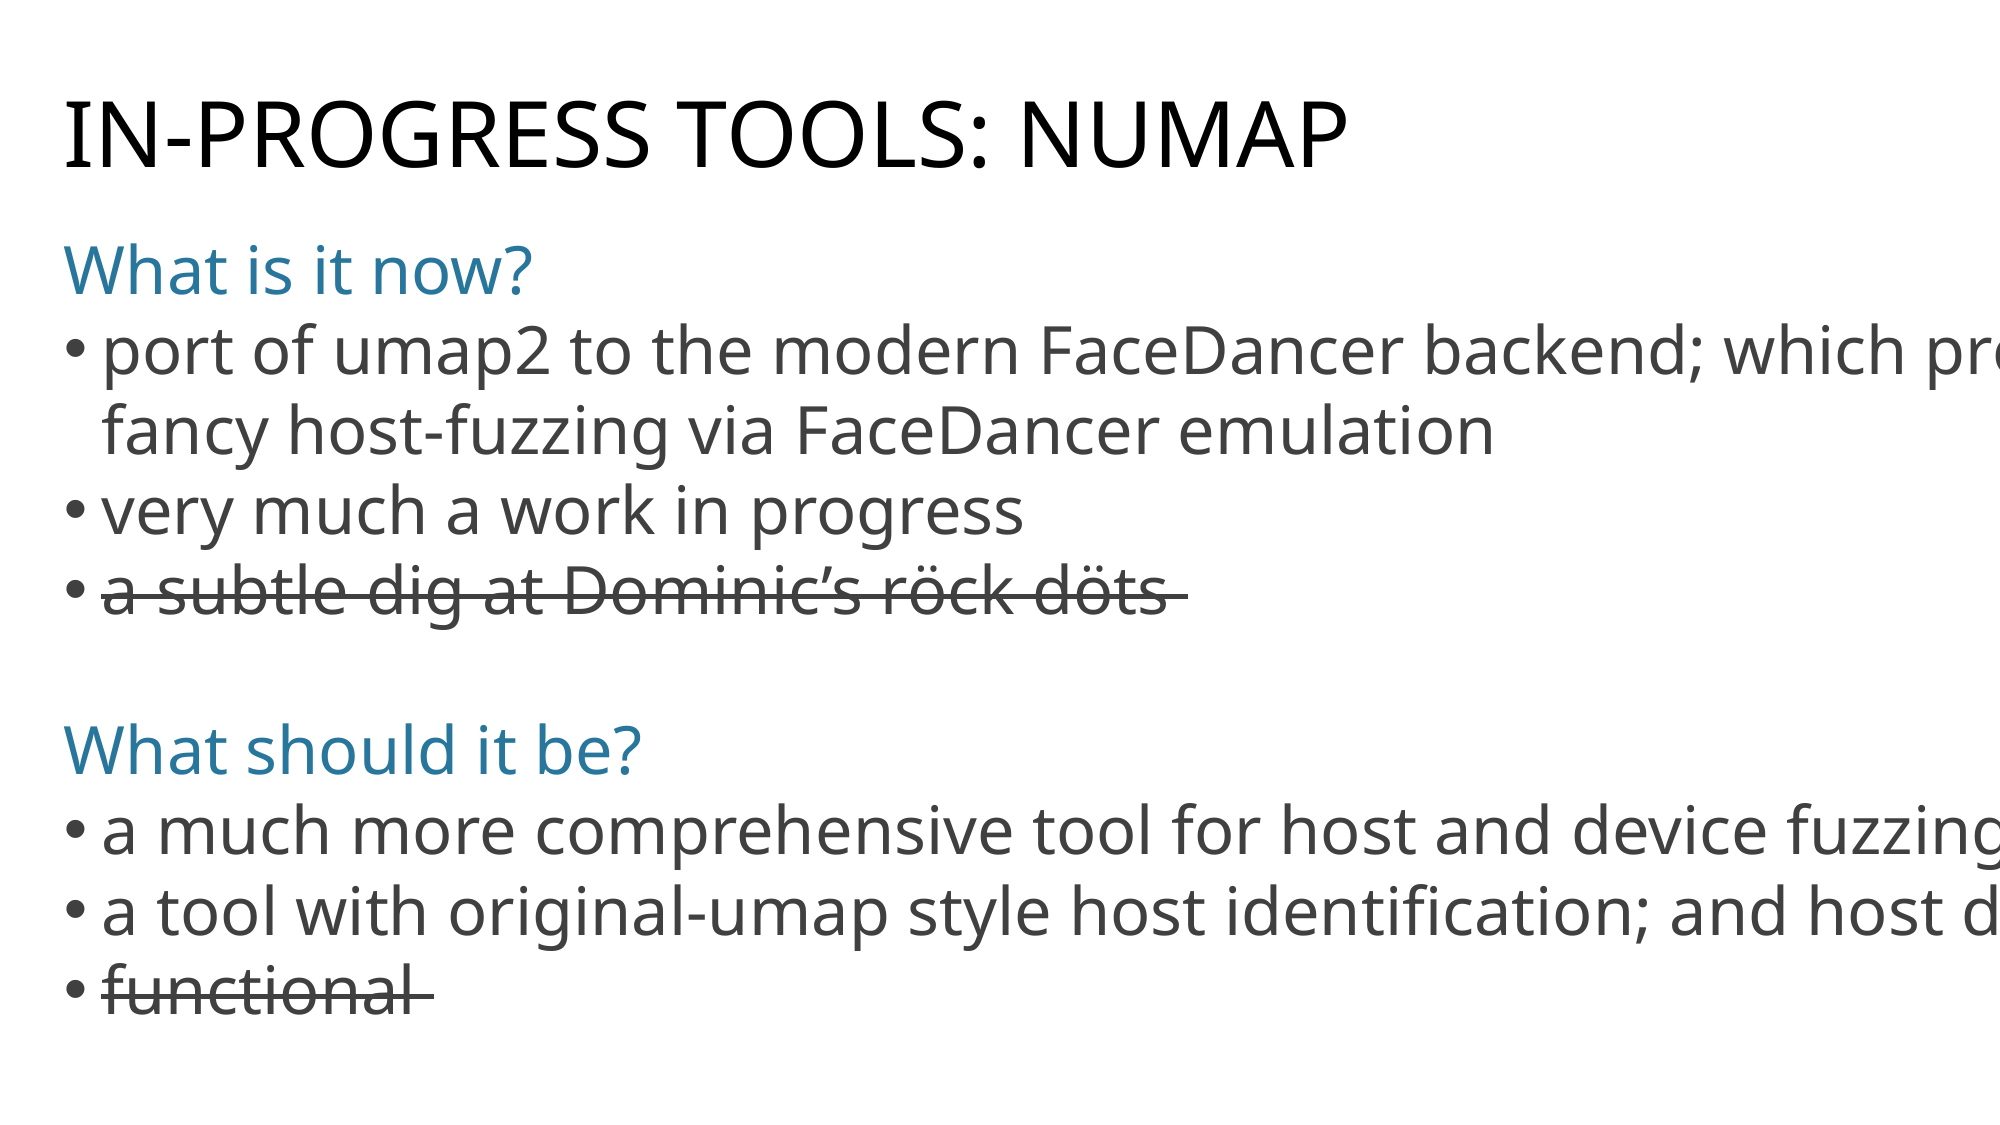

IN-PROGRESS TOOLS: NUMAP
What is it now?
port of umap2 to the modern FaceDancer backend; which provides some
fancy host-fuzzing via FaceDancer emulation
very much a work in progress
a subtle dig at Dominic’s röck döts
What should it be?
a much more comprehensive tool for host and device fuzzing
a tool with original-umap style host identification; and host driver ID’ing
functional